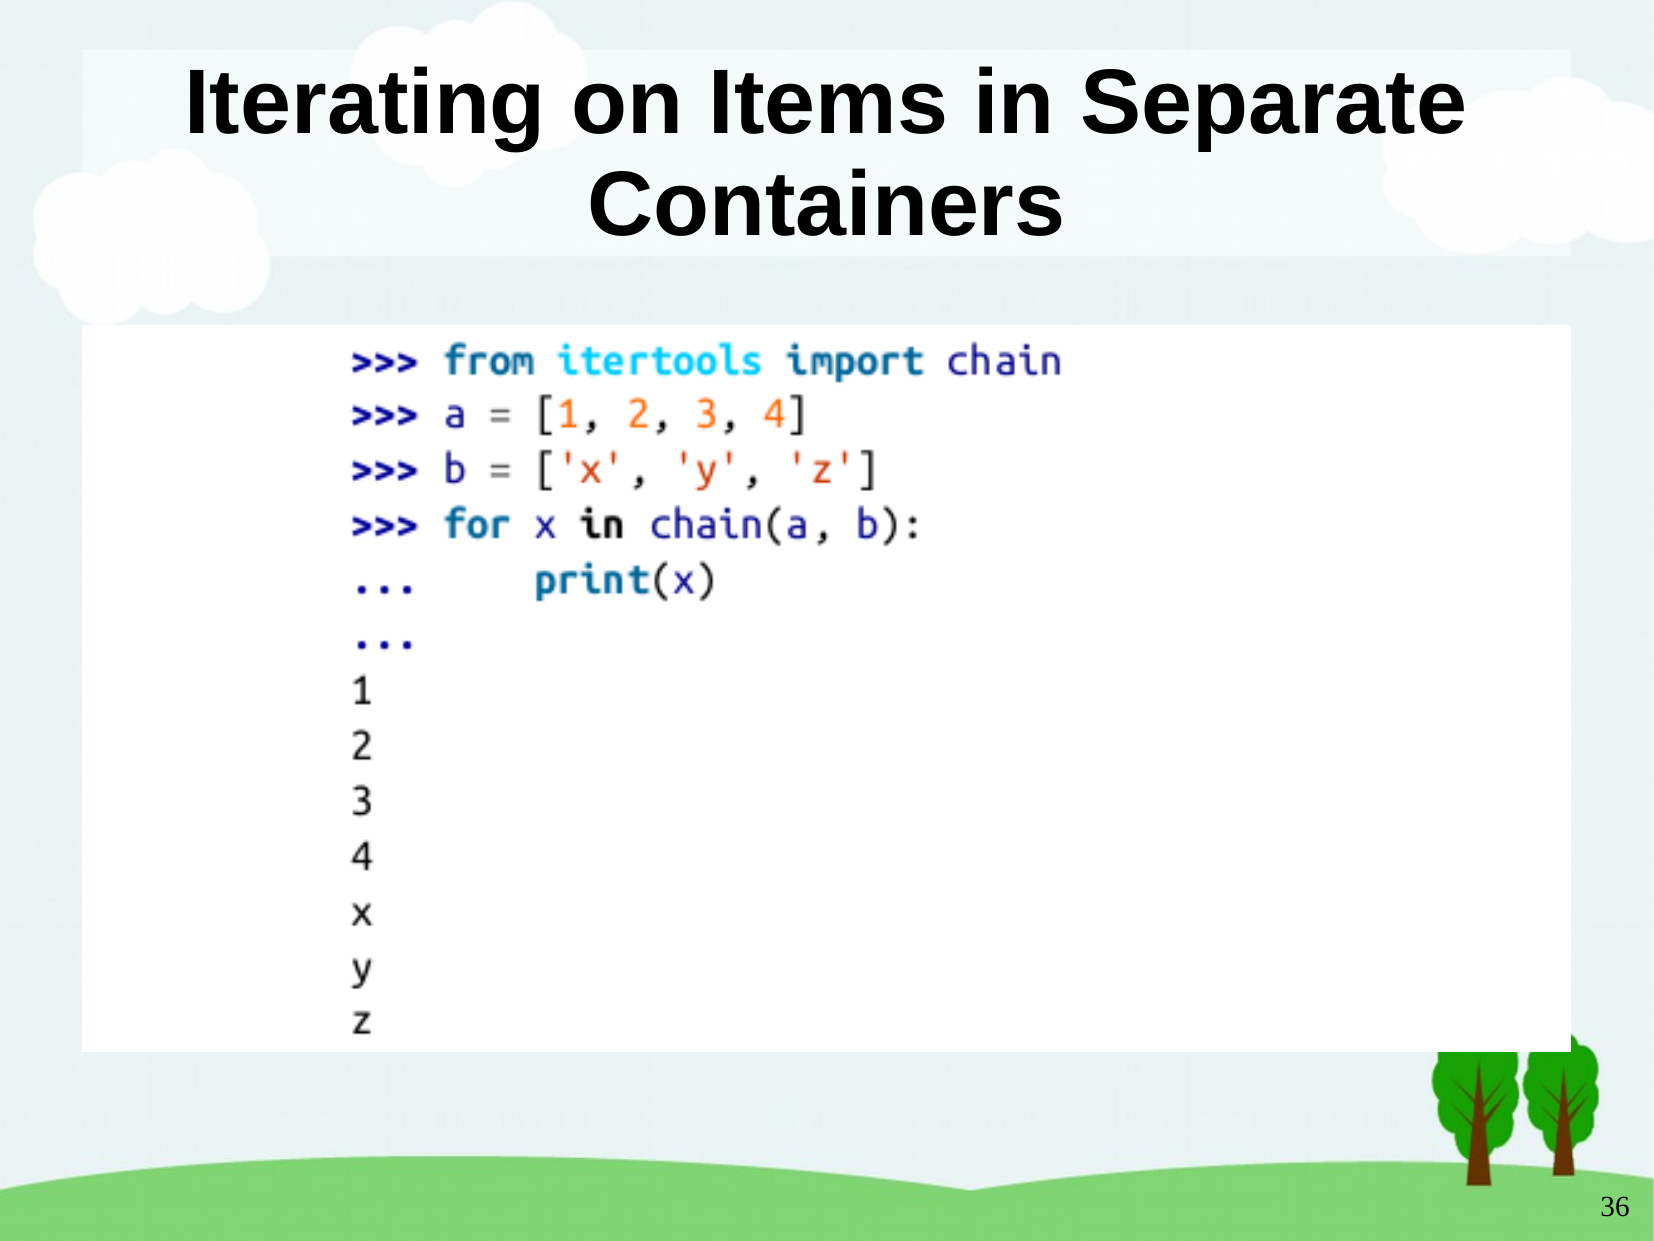

# Iterating on Items in Separate Containers
36